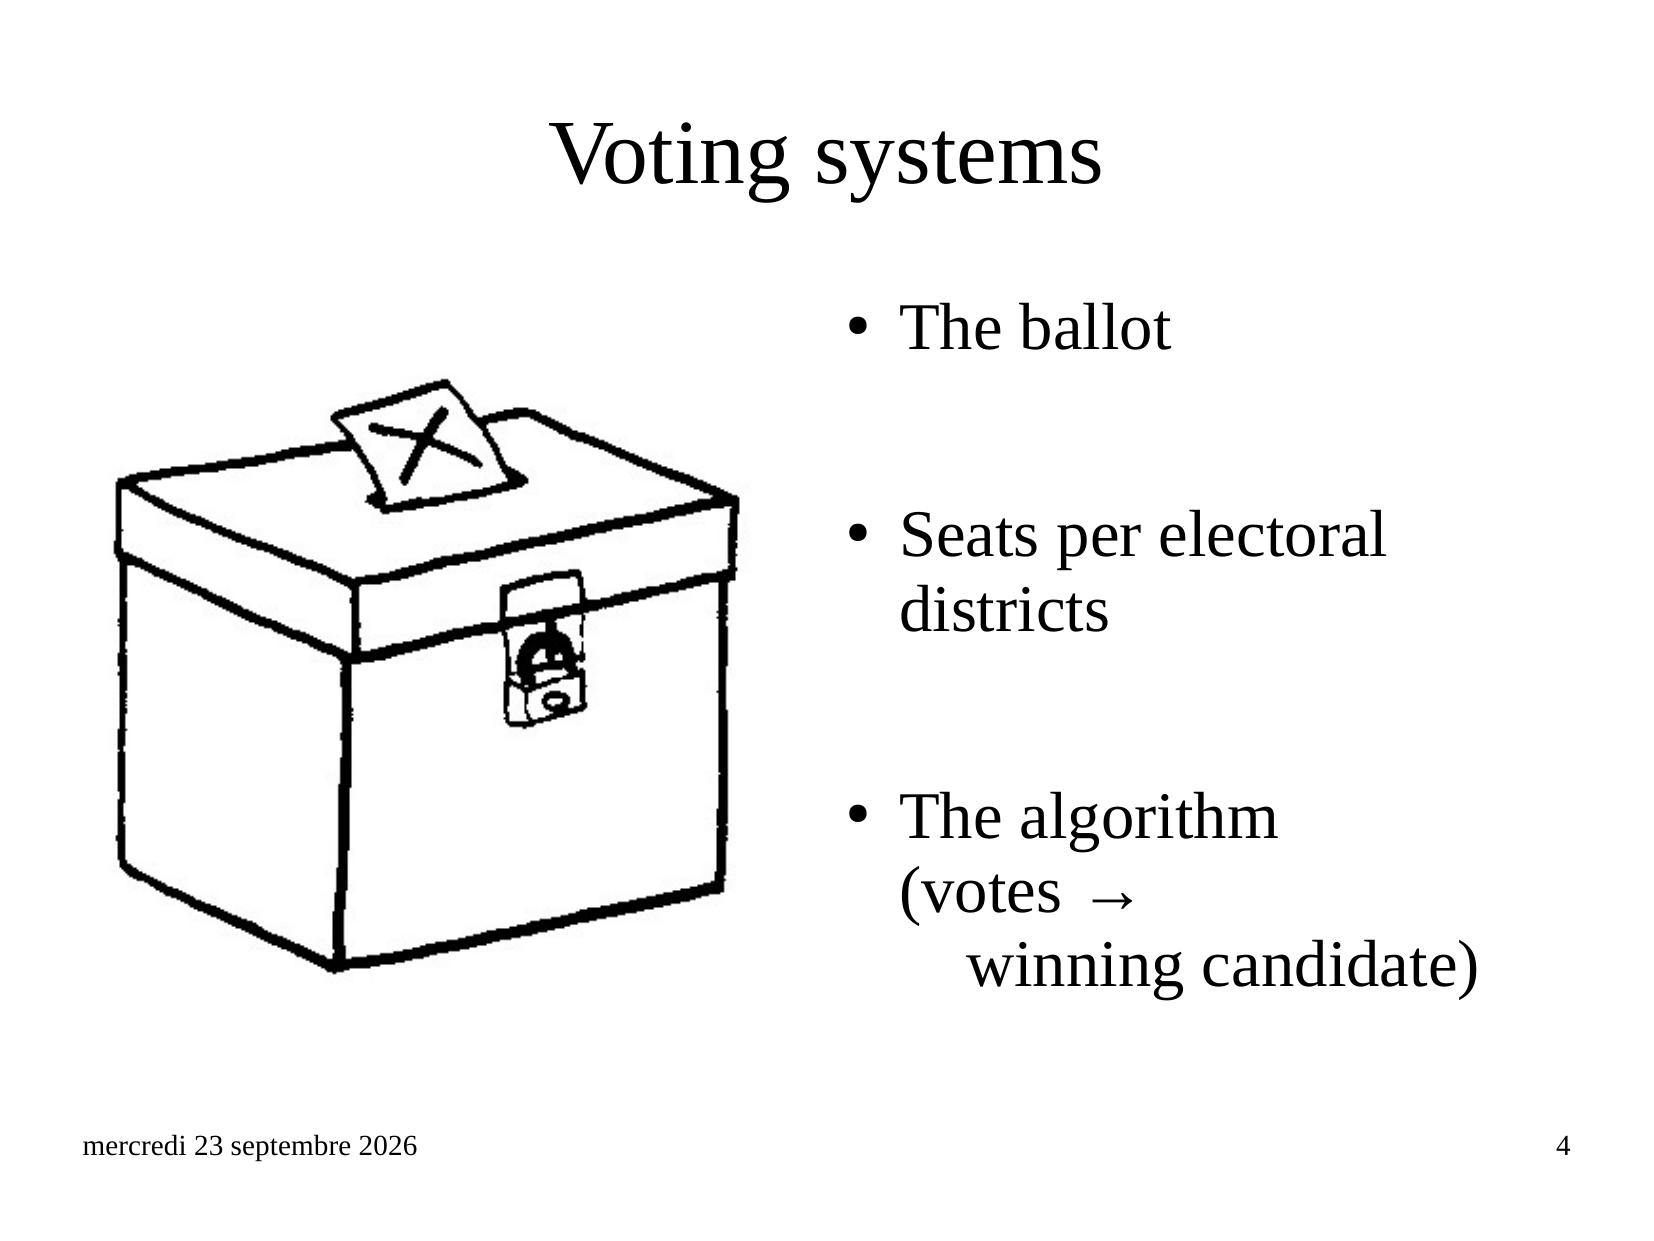

# Voting systems
The ballot
Seats per electoral districts
The algorithm
(votes →
 winning candidate)
4